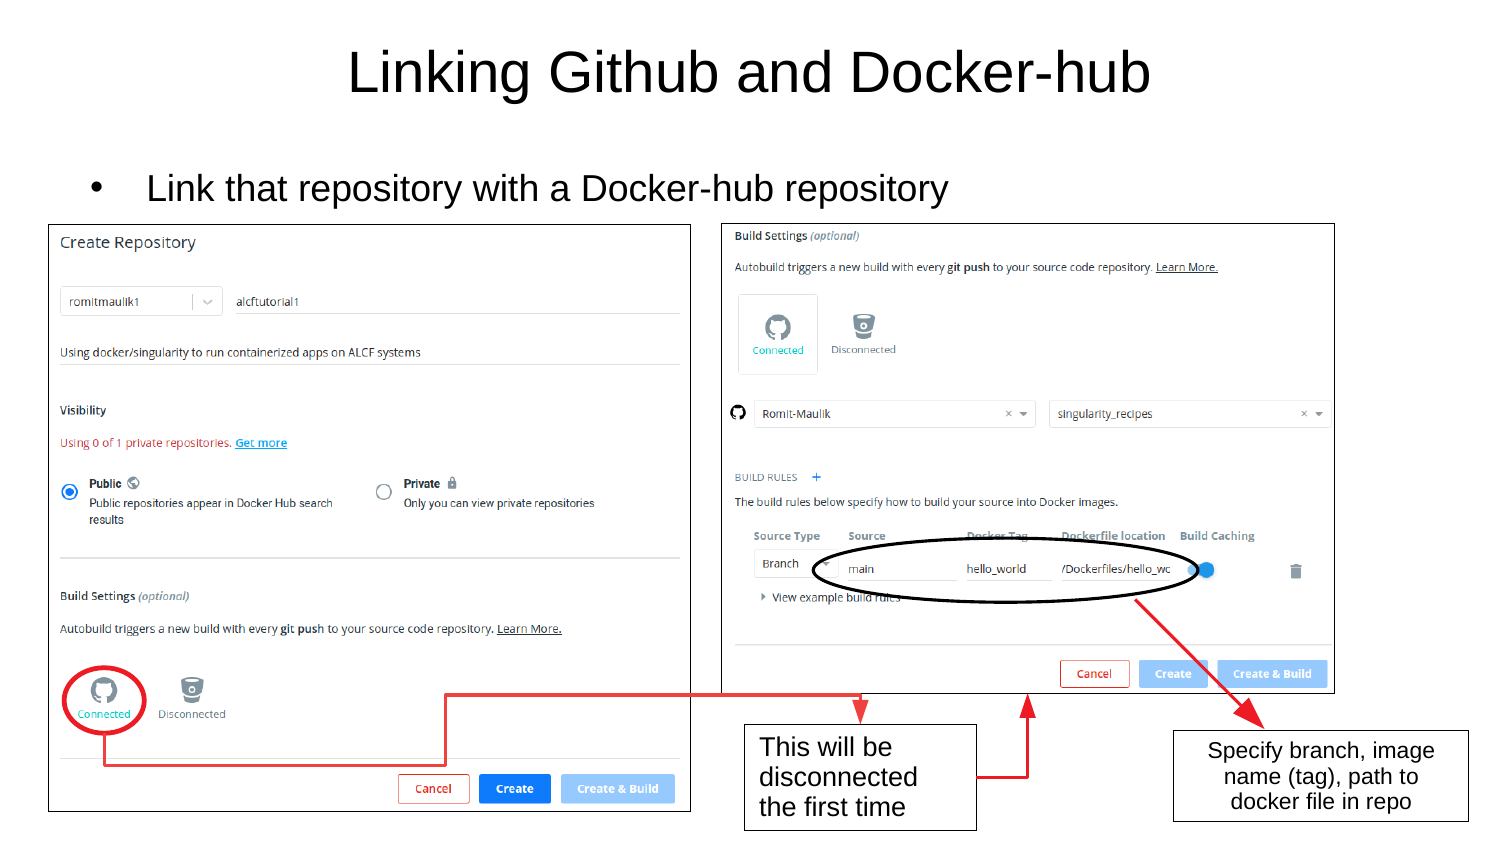

# Linking Github and Docker-hub
Link that repository with a Docker-hub repository
This will be disconnected the first time
Specify branch, image name (tag), path to docker file in repo